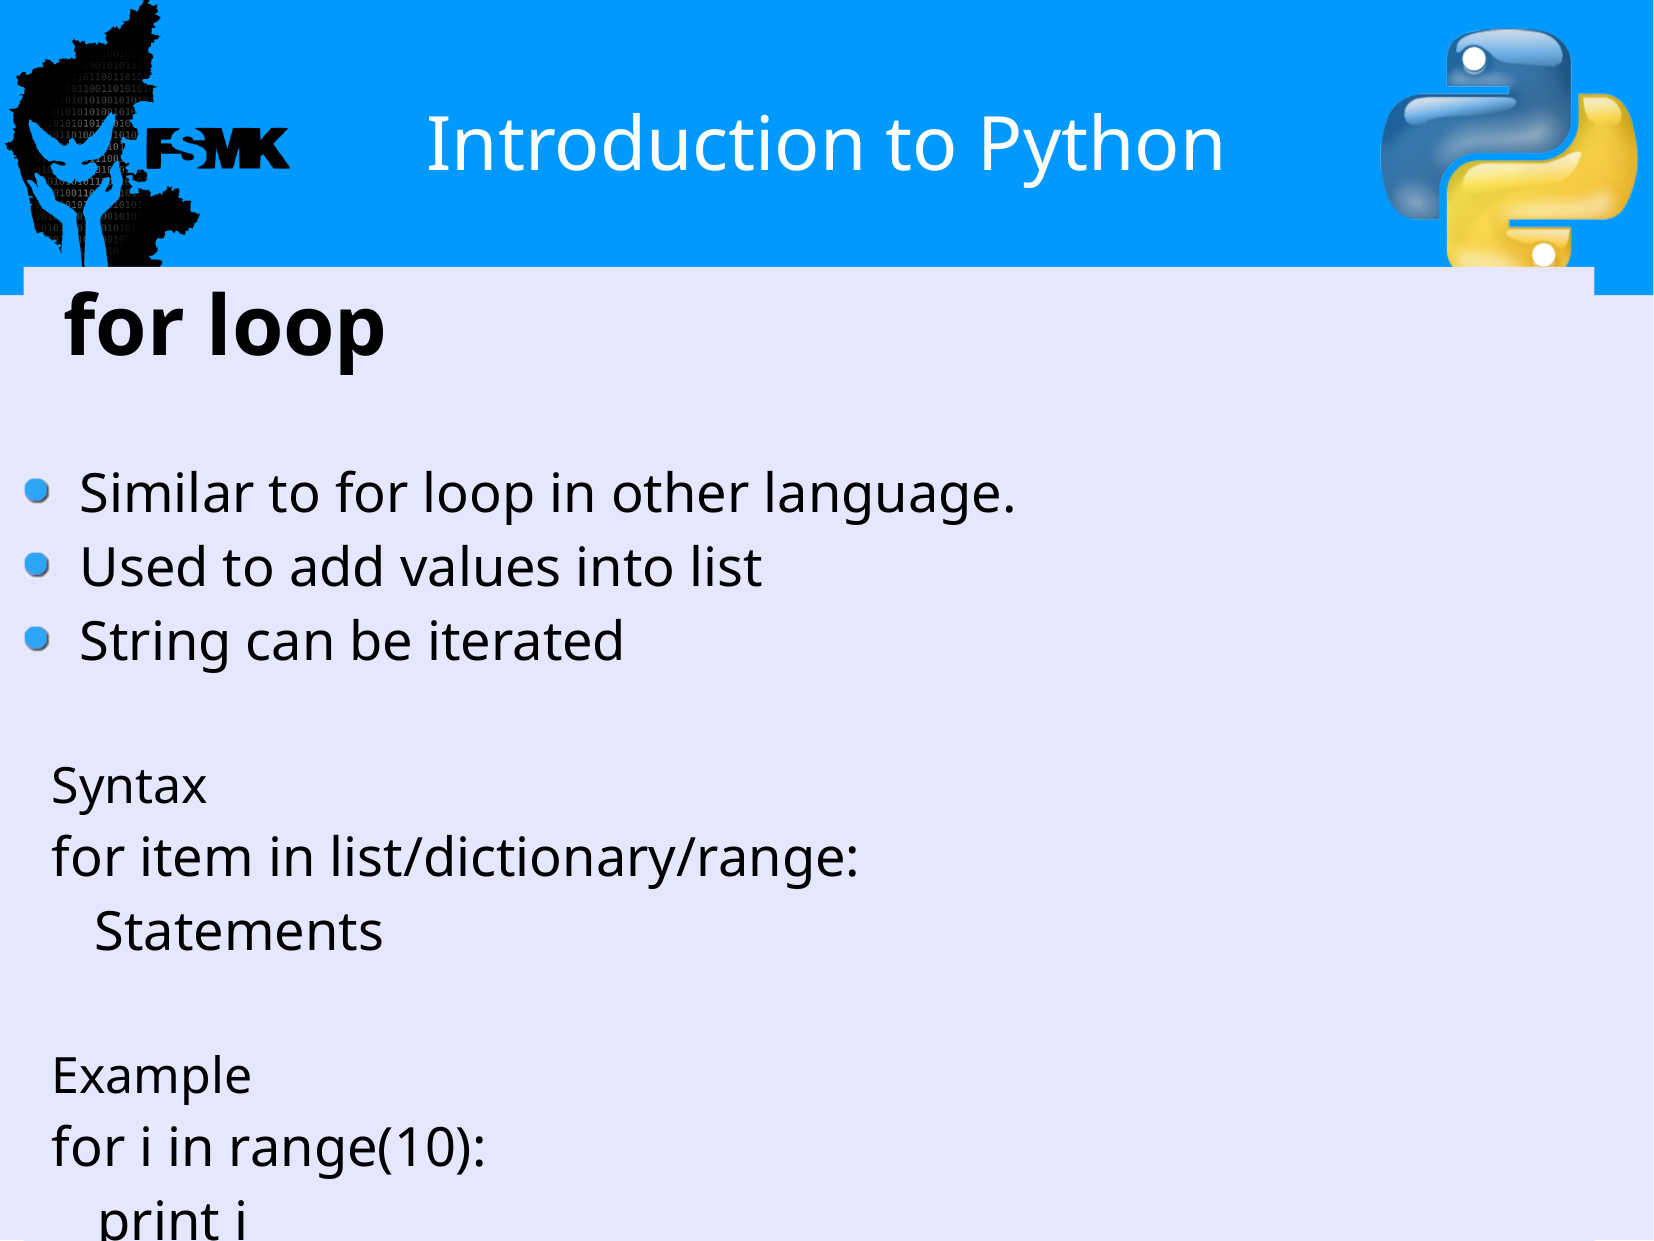

# Introduction to Python
for loop
 Similar to for loop in other language.
 Used to add values into list
 String can be iterated
Syntax
for item in list/dictionary/range:
Statements
Example
for i in range(10):
	print i